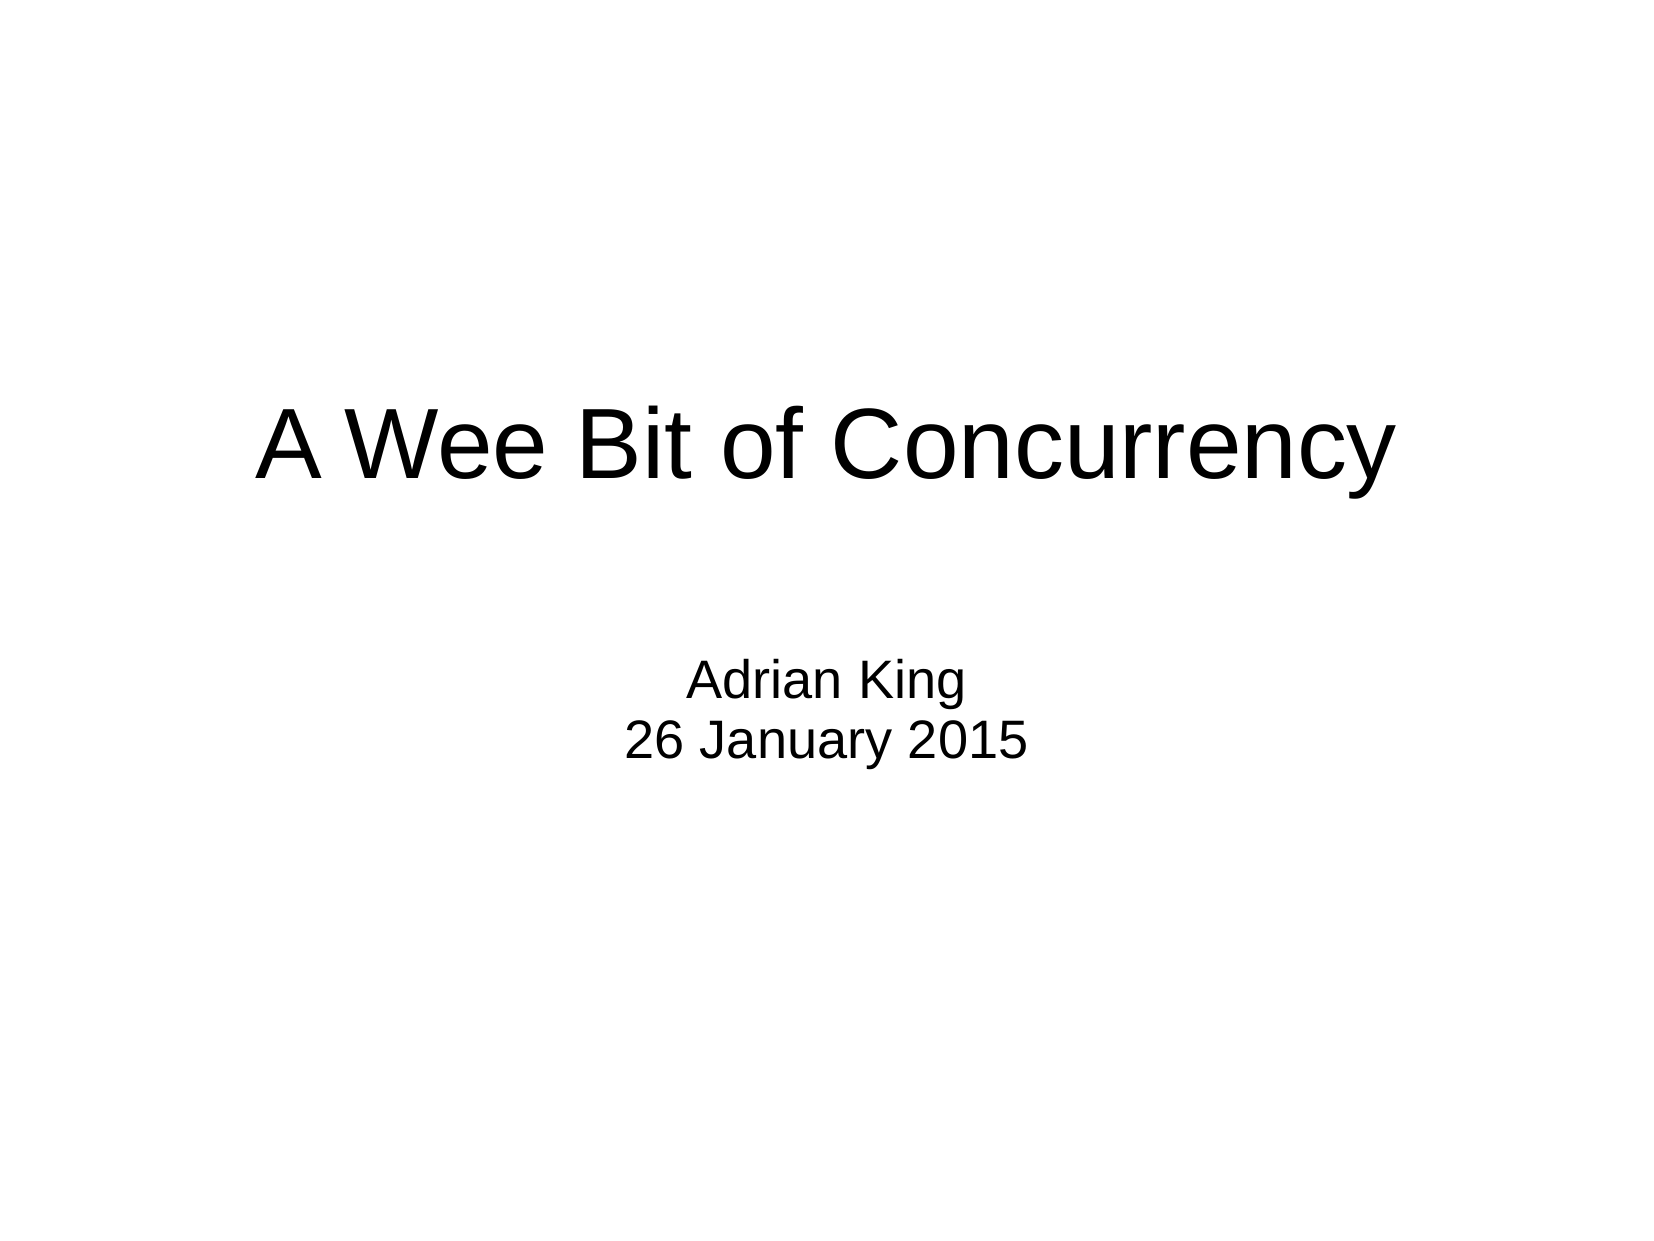

# A Wee Bit of Concurrency
Adrian King
26 January 2015